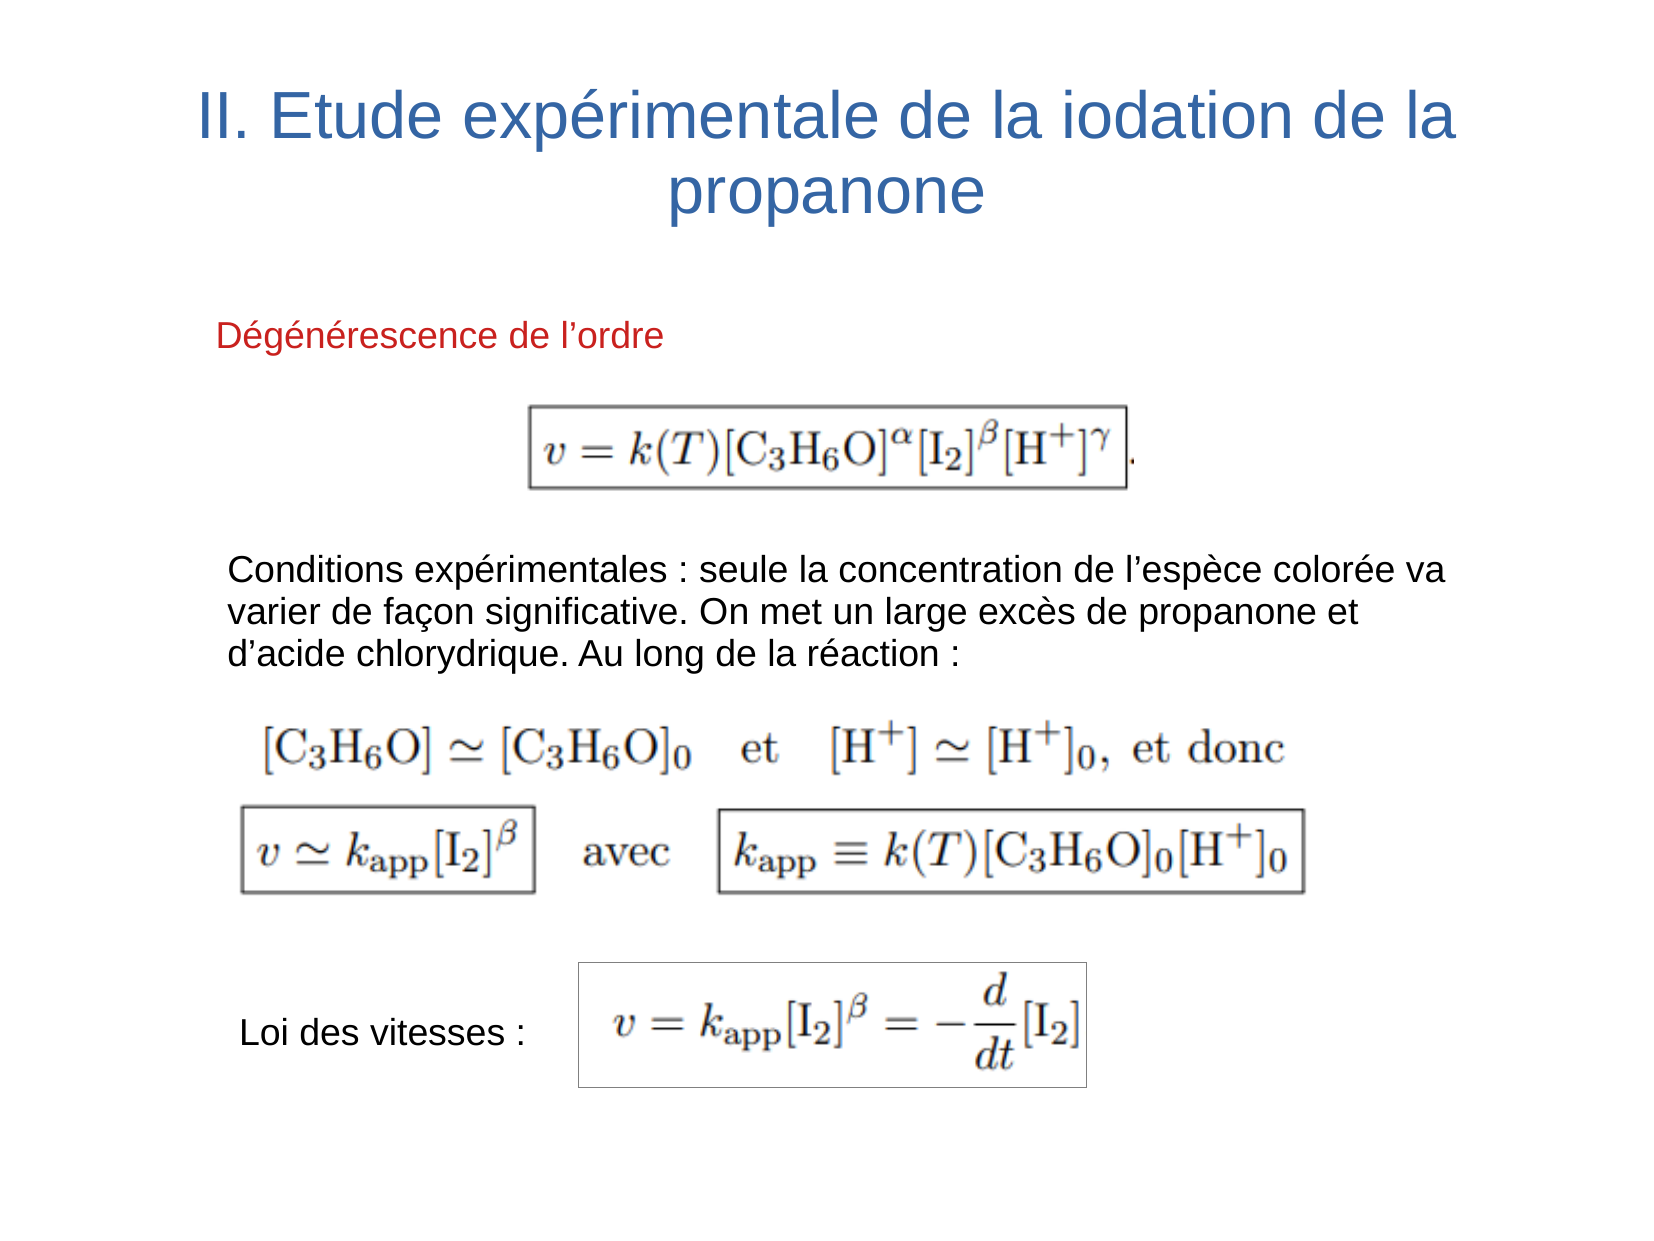

# II. Etude expérimentale de la iodation de la propanone
Dégénérescence de l’ordre
Conditions expérimentales : seule la concentration de l’espèce colorée va varier de façon significative. On met un large excès de propanone et d’acide chlorydrique. Au long de la réaction :
Loi des vitesses :